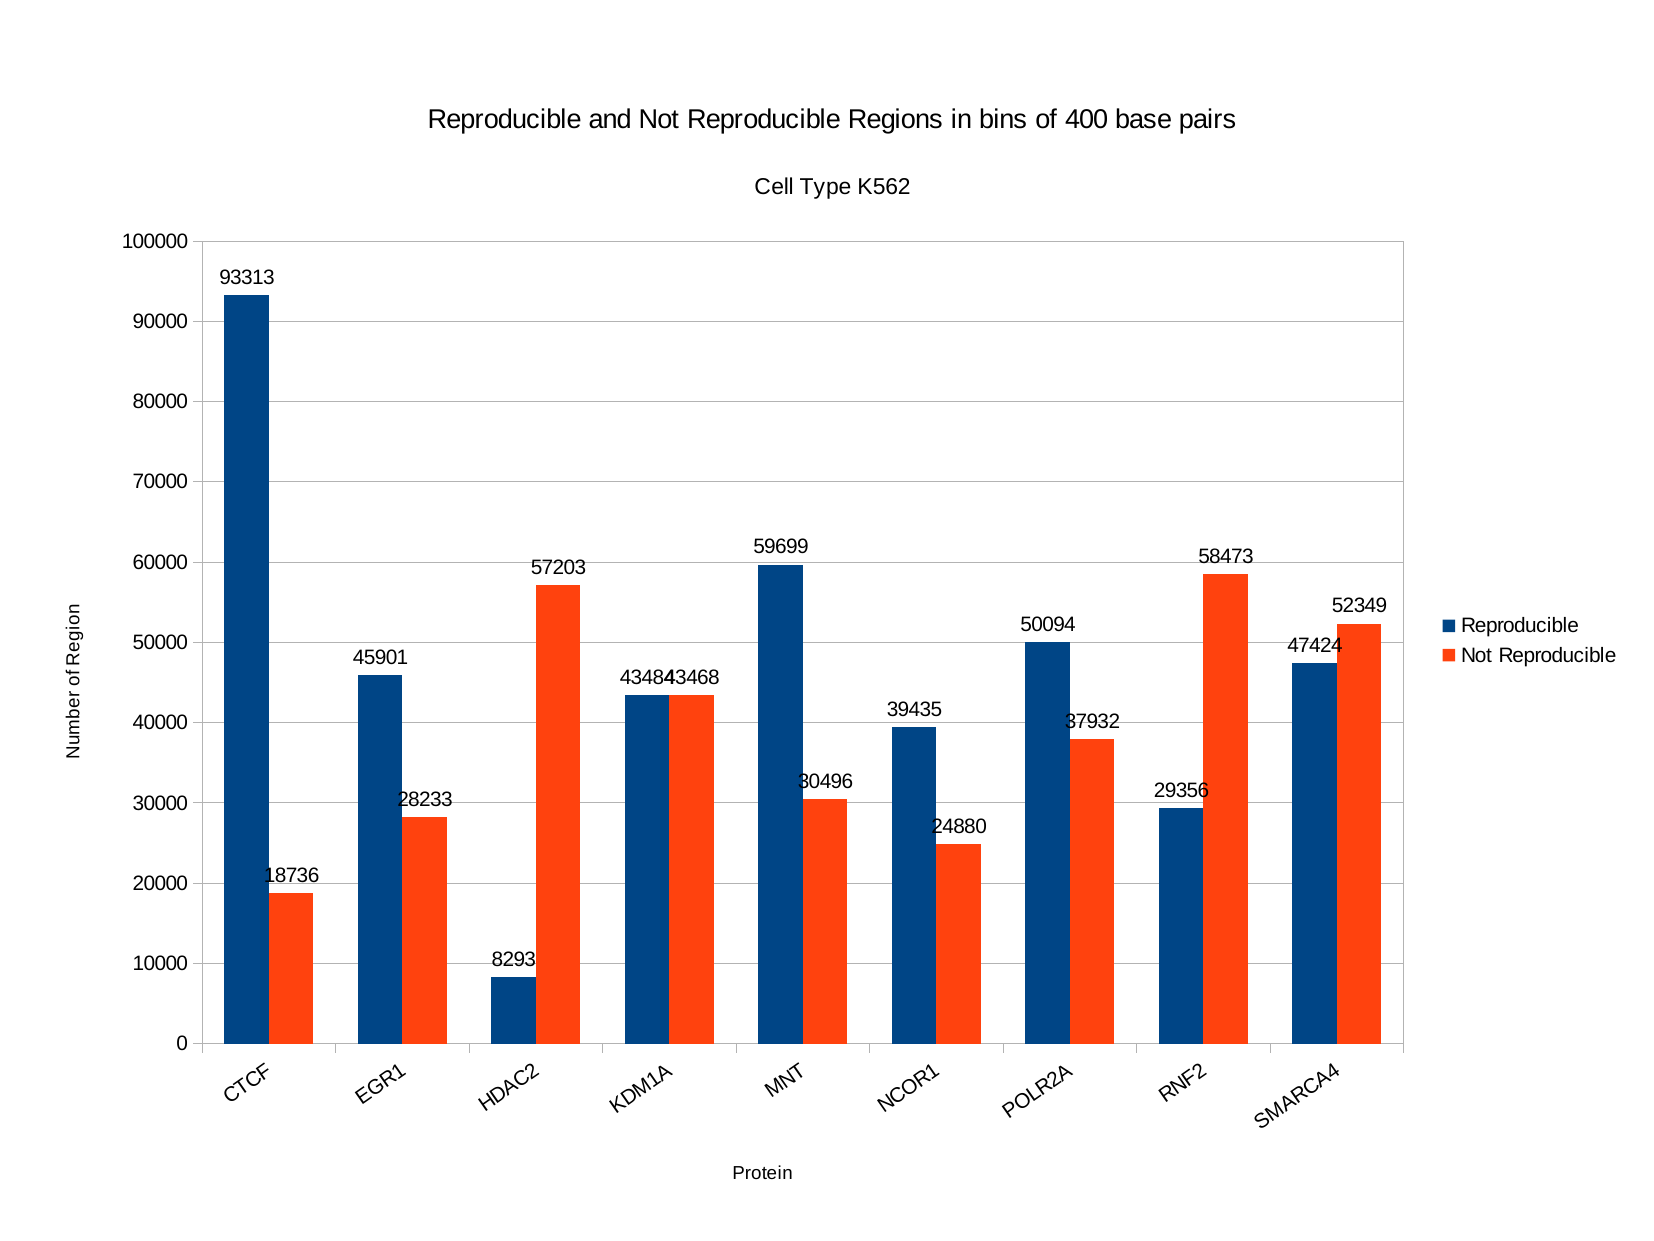

### Chart: Reproducible and Not Reproducible Regions in bins of 400 base pairs
Cell Type K562
| Category | Reproducible | Not Reproducible |
|---|---|---|
| CTCF | 93313.0 | 18736.0 |
| EGR1 | 45901.0 | 28233.0 |
| HDAC2 | 8293.0 | 57203.0 |
| KDM1A | 43484.0 | 43468.0 |
| MNT | 59699.0 | 30496.0 |
| NCOR1 | 39435.0 | 24880.0 |
| POLR2A | 50094.0 | 37932.0 |
| RNF2 | 29356.0 | 58473.0 |
| SMARCA4 | 47424.0 | 52349.0 |